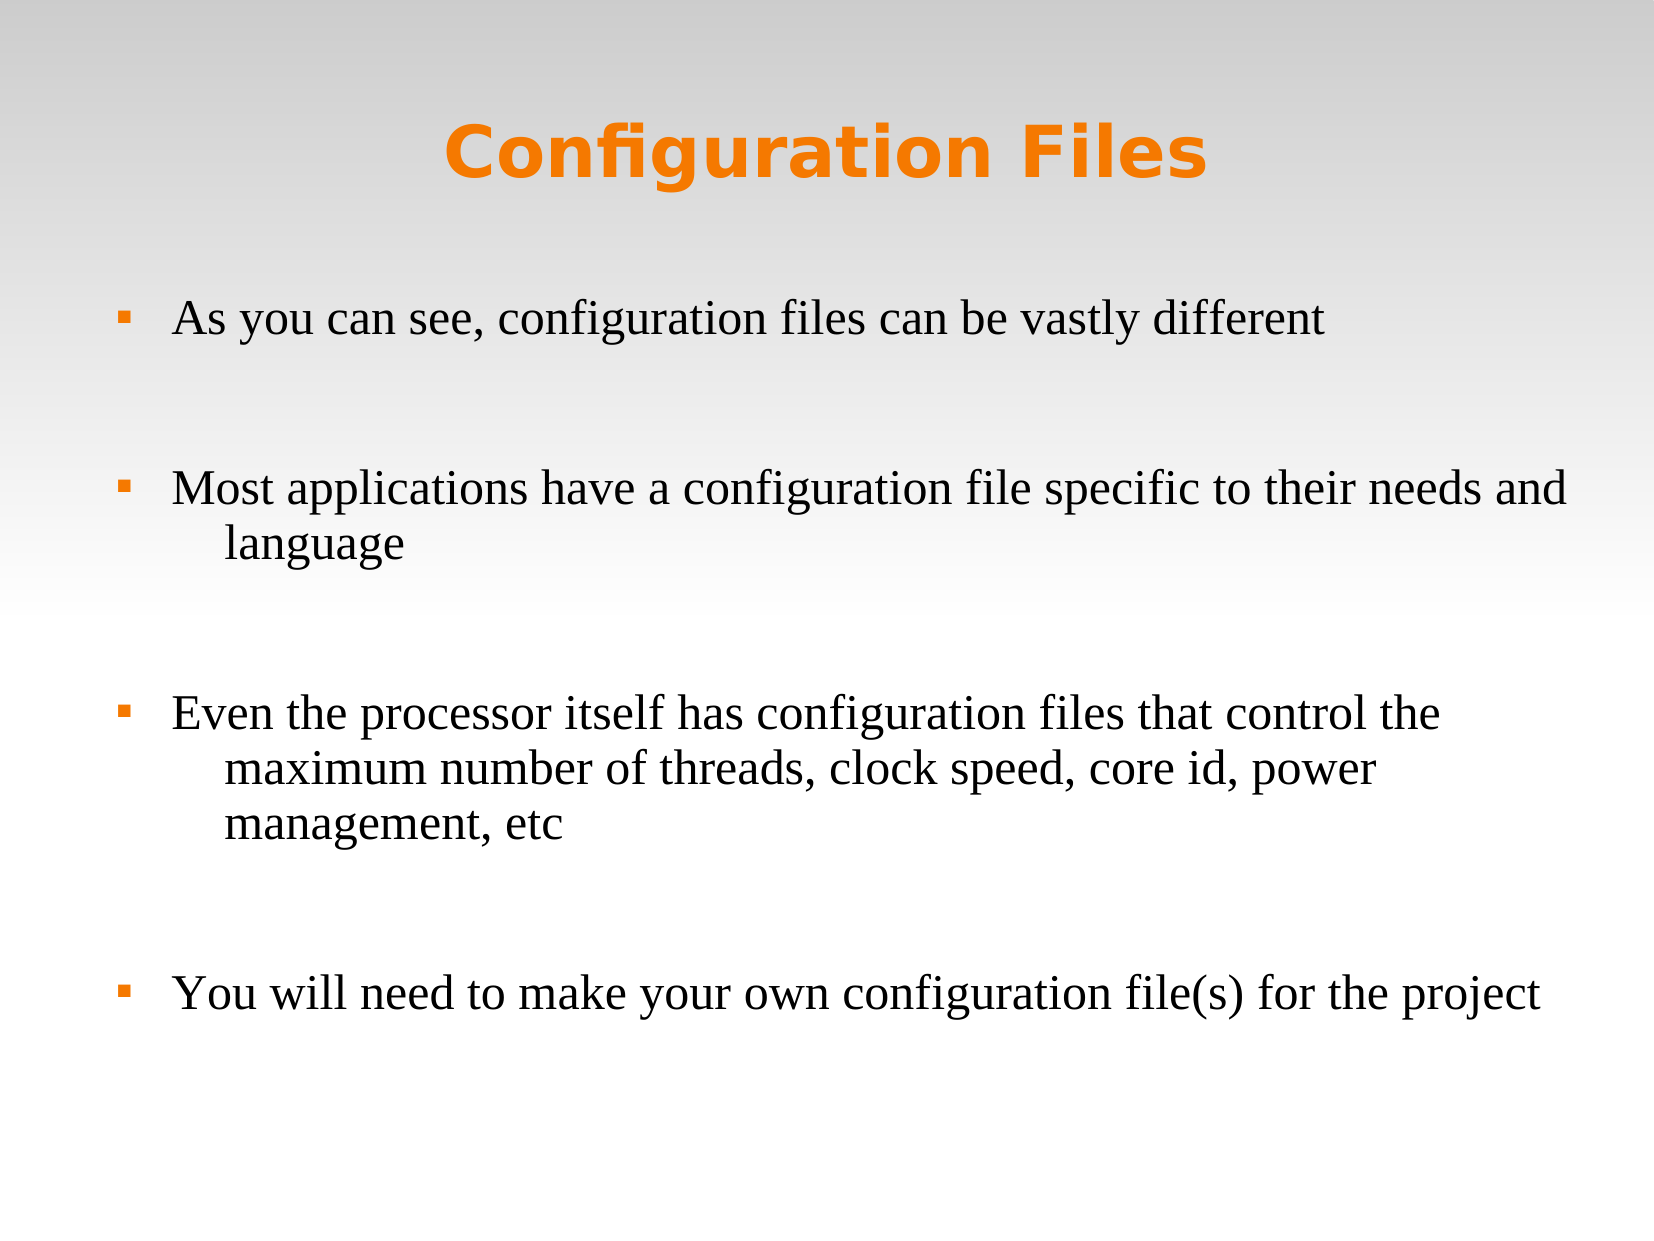

# Configuration Files
As you can see, configuration files can be vastly different
Most applications have a configuration file specific to their needs and language
Even the processor itself has configuration files that control the maximum number of threads, clock speed, core id, power management, etc
You will need to make your own configuration file(s) for the project